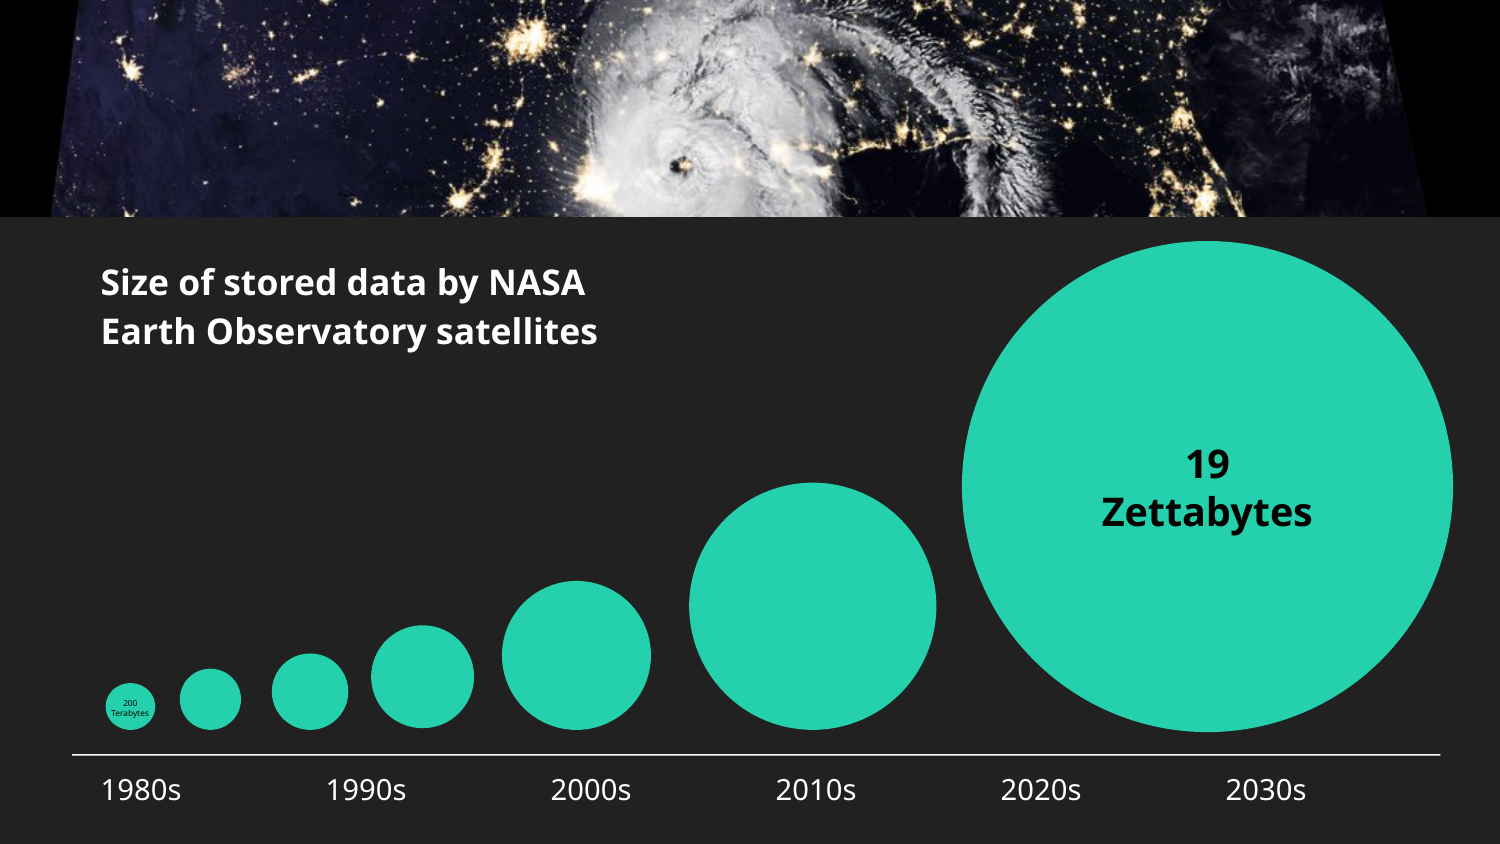

Size of stored data by NASA Earth Observatory satellites
19
Zettabytes
200
Terabytes
1980s		1990s		2000s		2010s 		2020s 		2030s